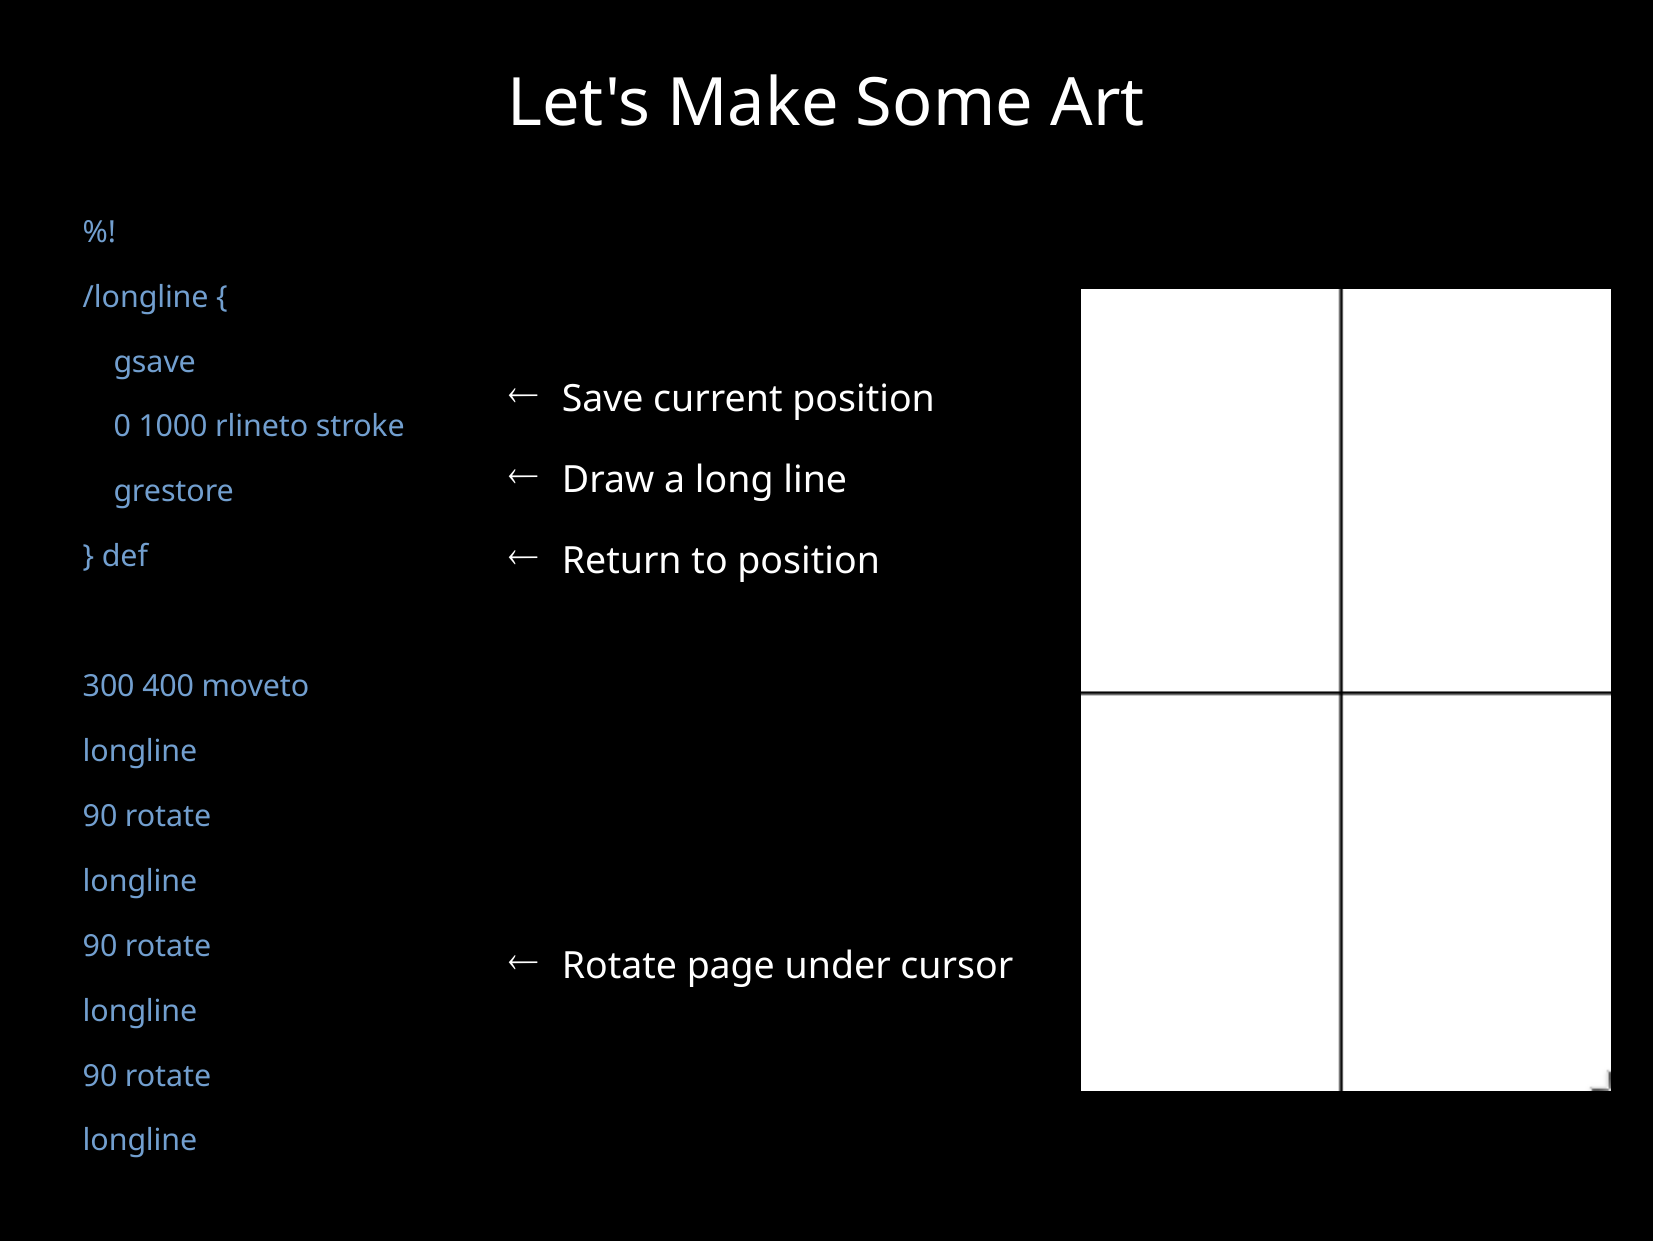

# Let's Make Some Art
Save current position
Draw a long line
Return to position
Rotate page under cursor
%!
/longline {
 gsave
 0 1000 rlineto stroke
 grestore
} def
300 400 moveto
longline
90 rotate
longline
90 rotate
longline
90 rotate
longline